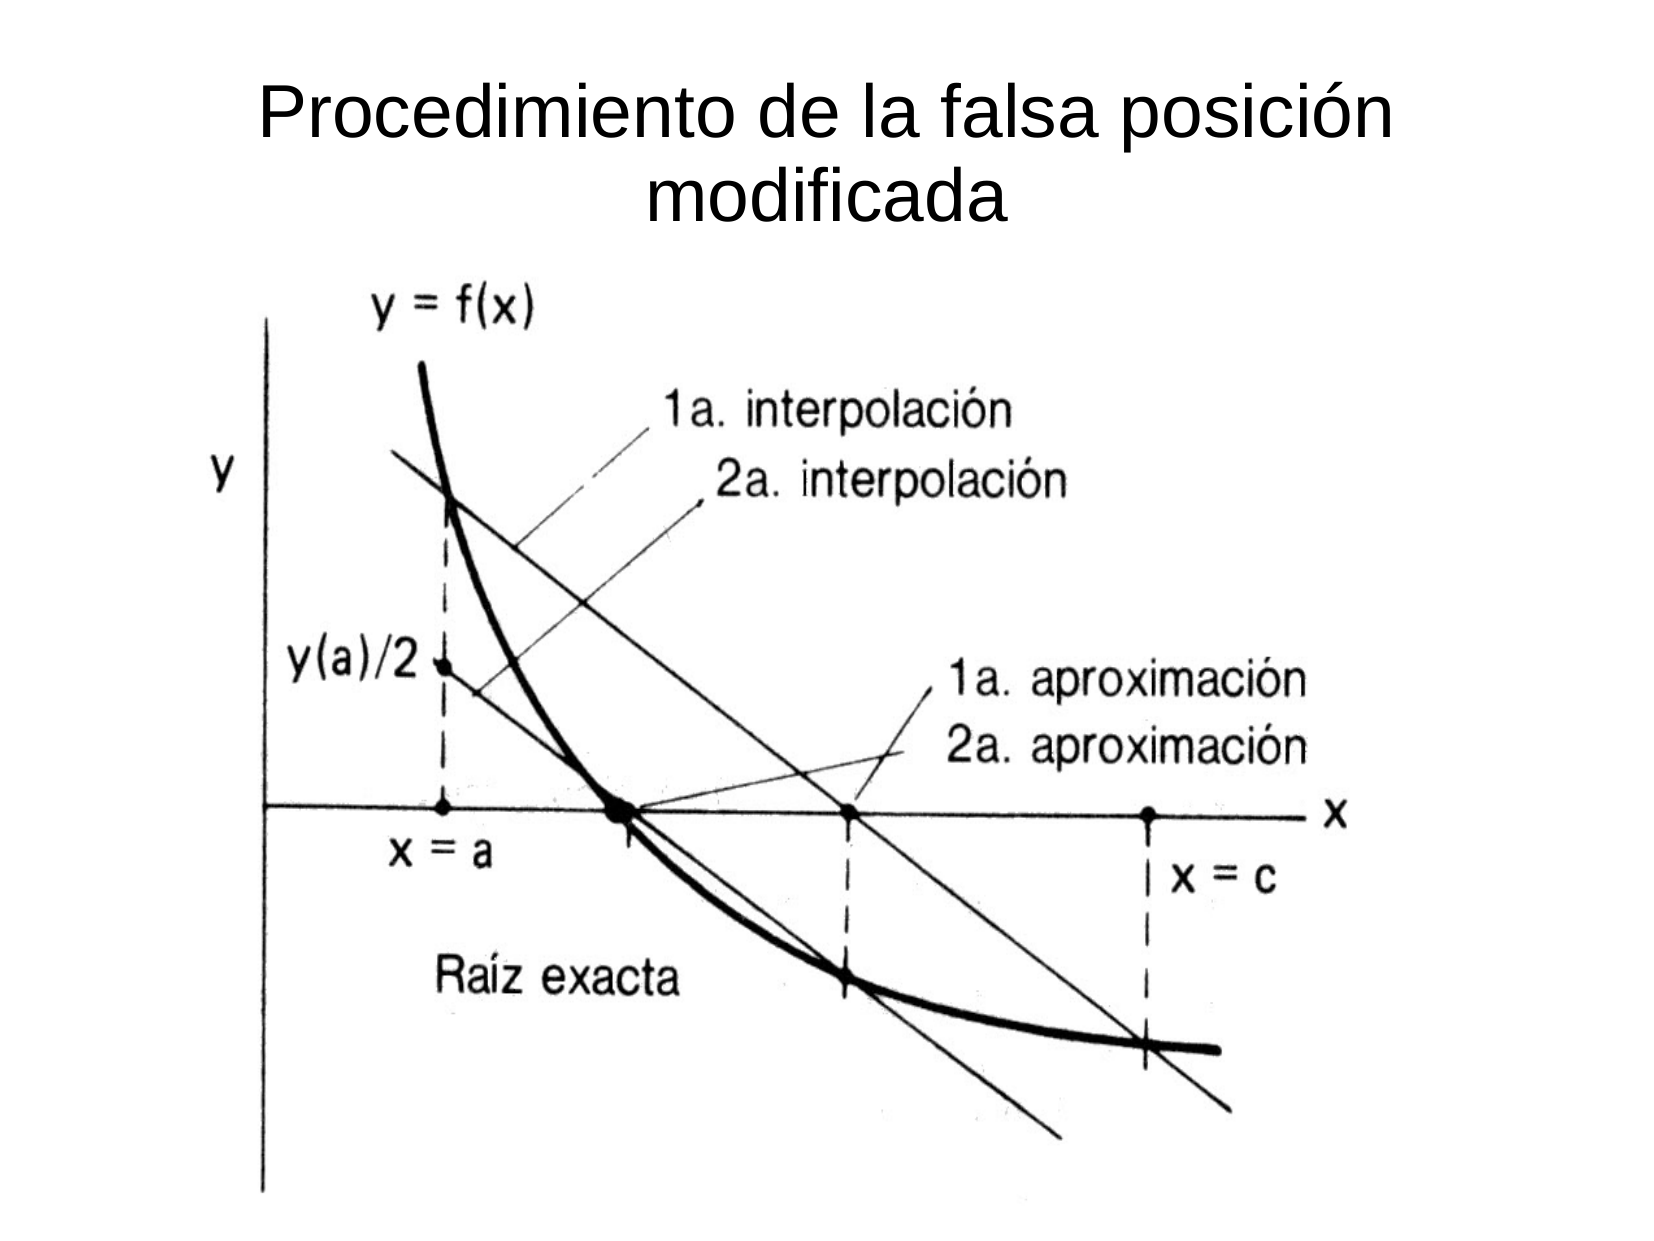

# Procedimiento de la falsa posición modificada